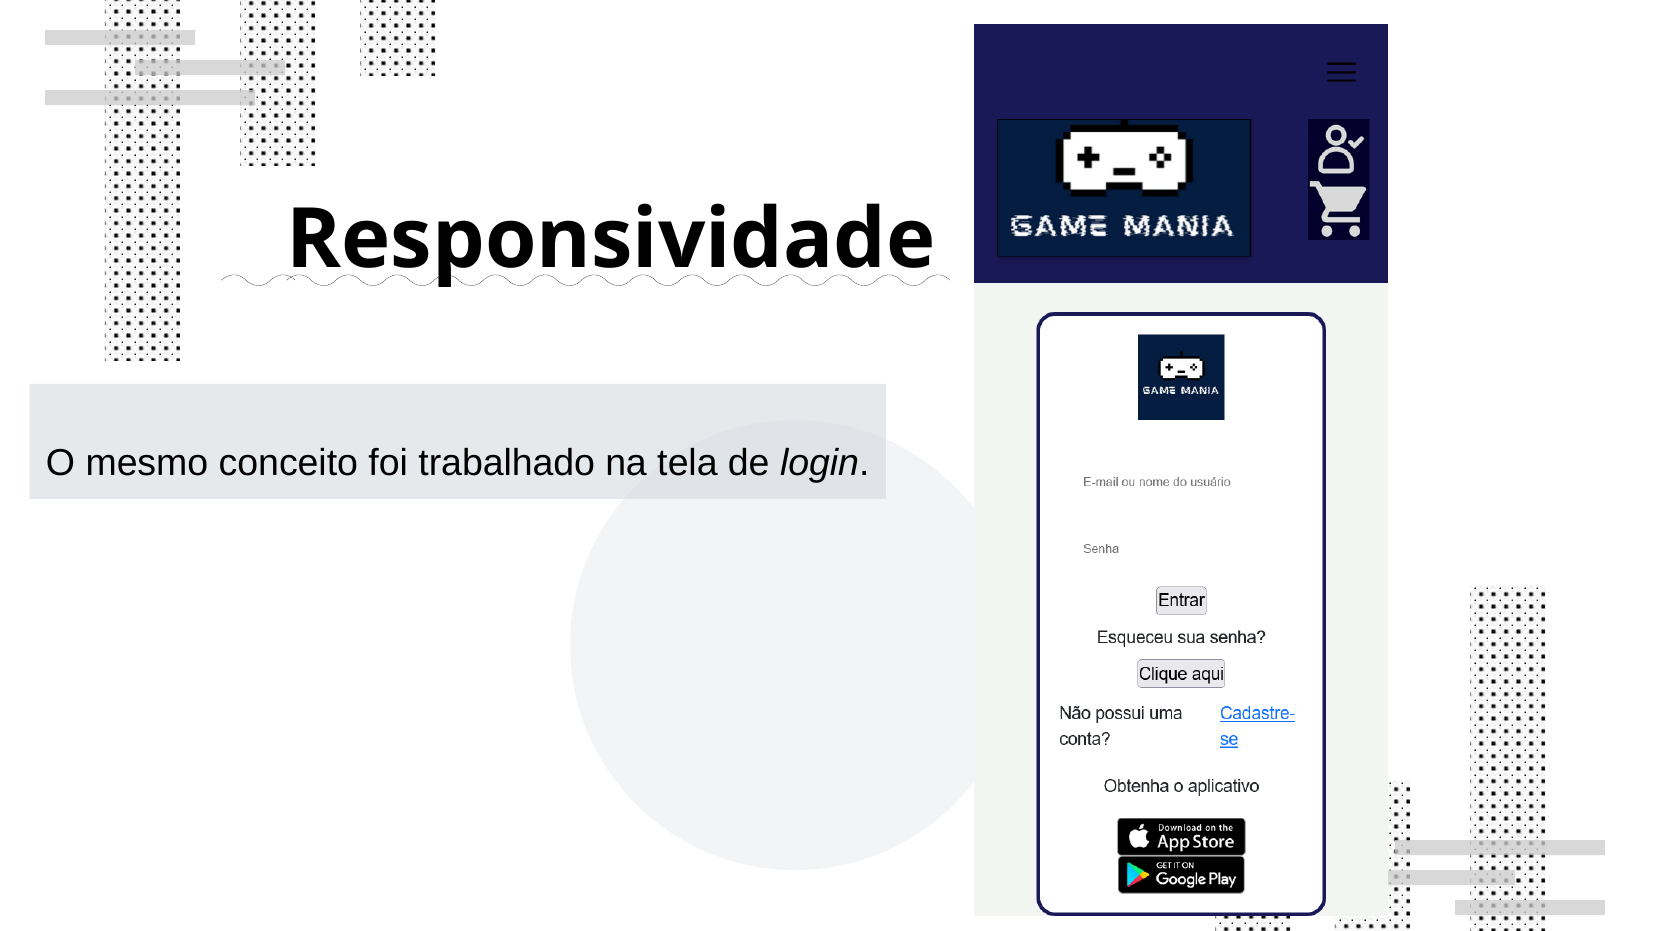

Responsividade
O mesmo conceito foi trabalhado na tela de login.